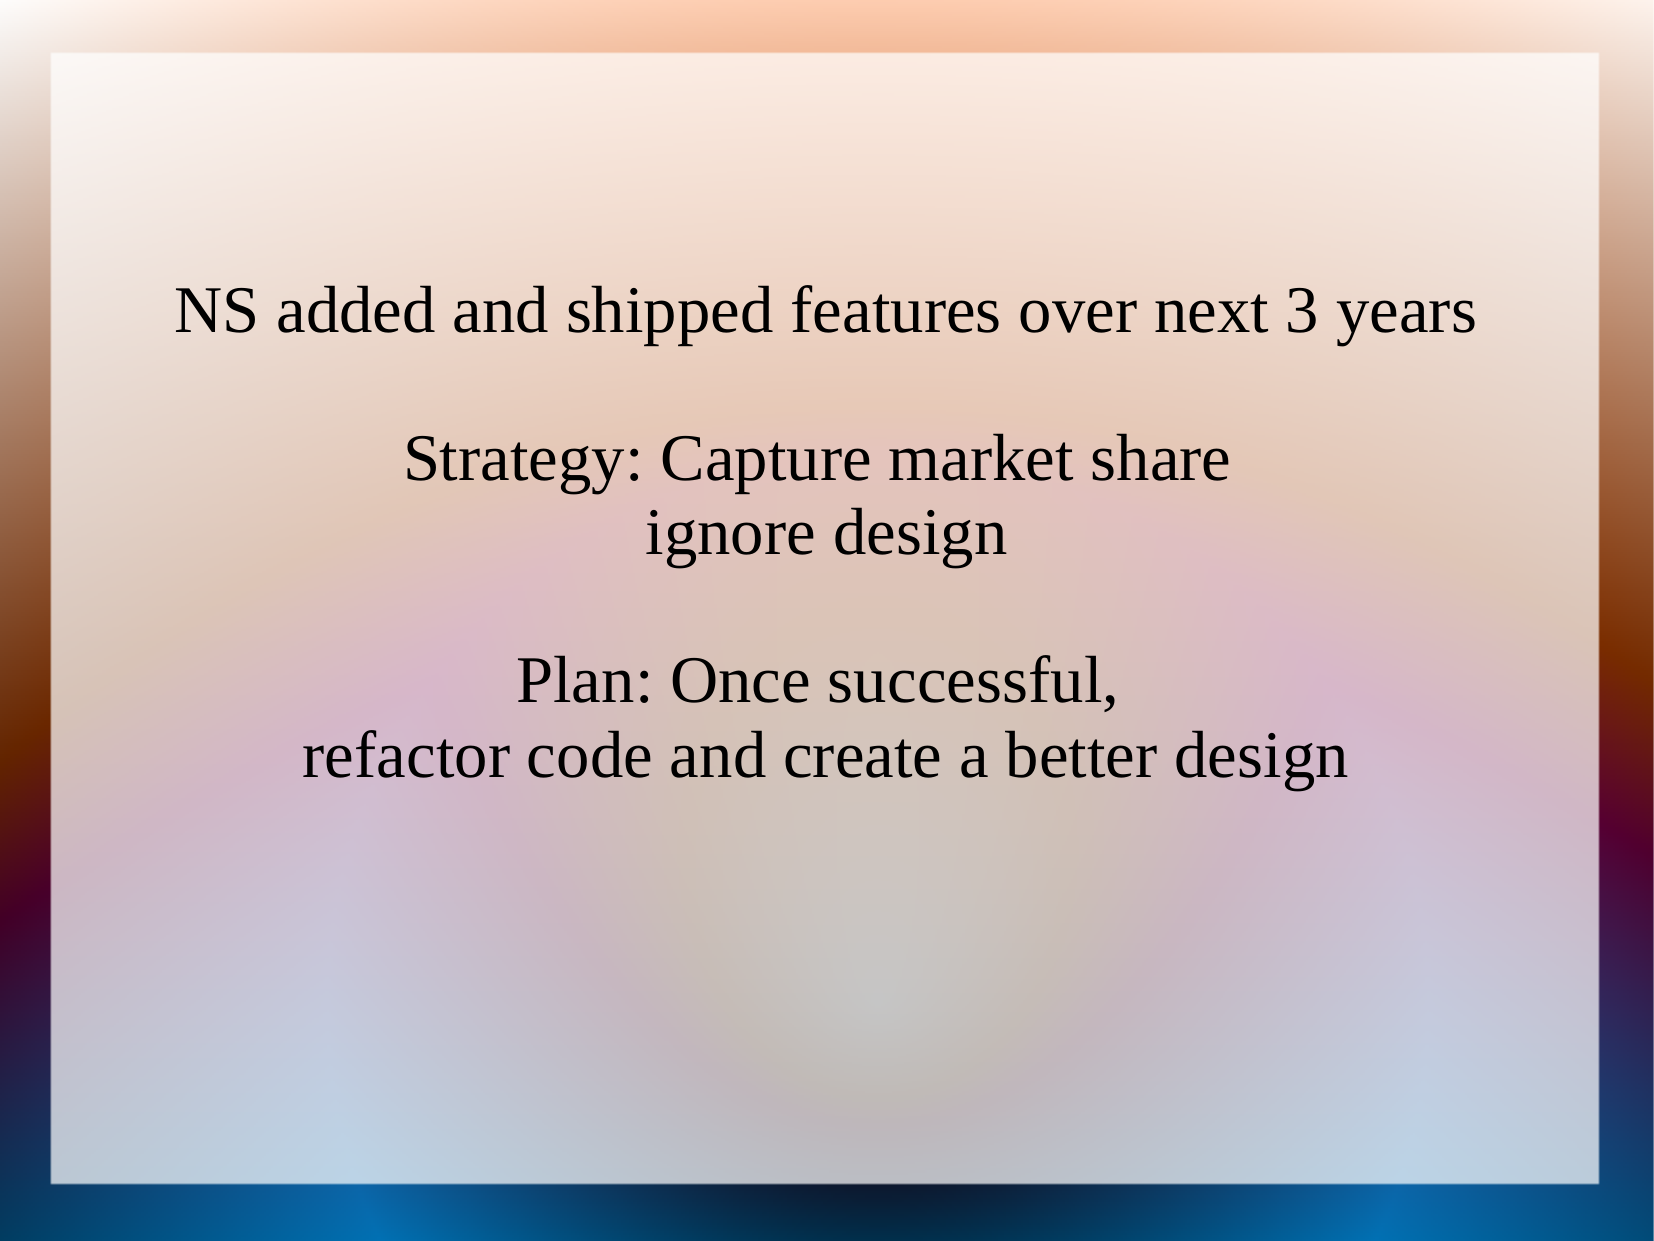

# NS added and shipped features over next 3 years
Strategy: Capture market share
ignore design
Plan: Once successful,
refactor code and create a better design